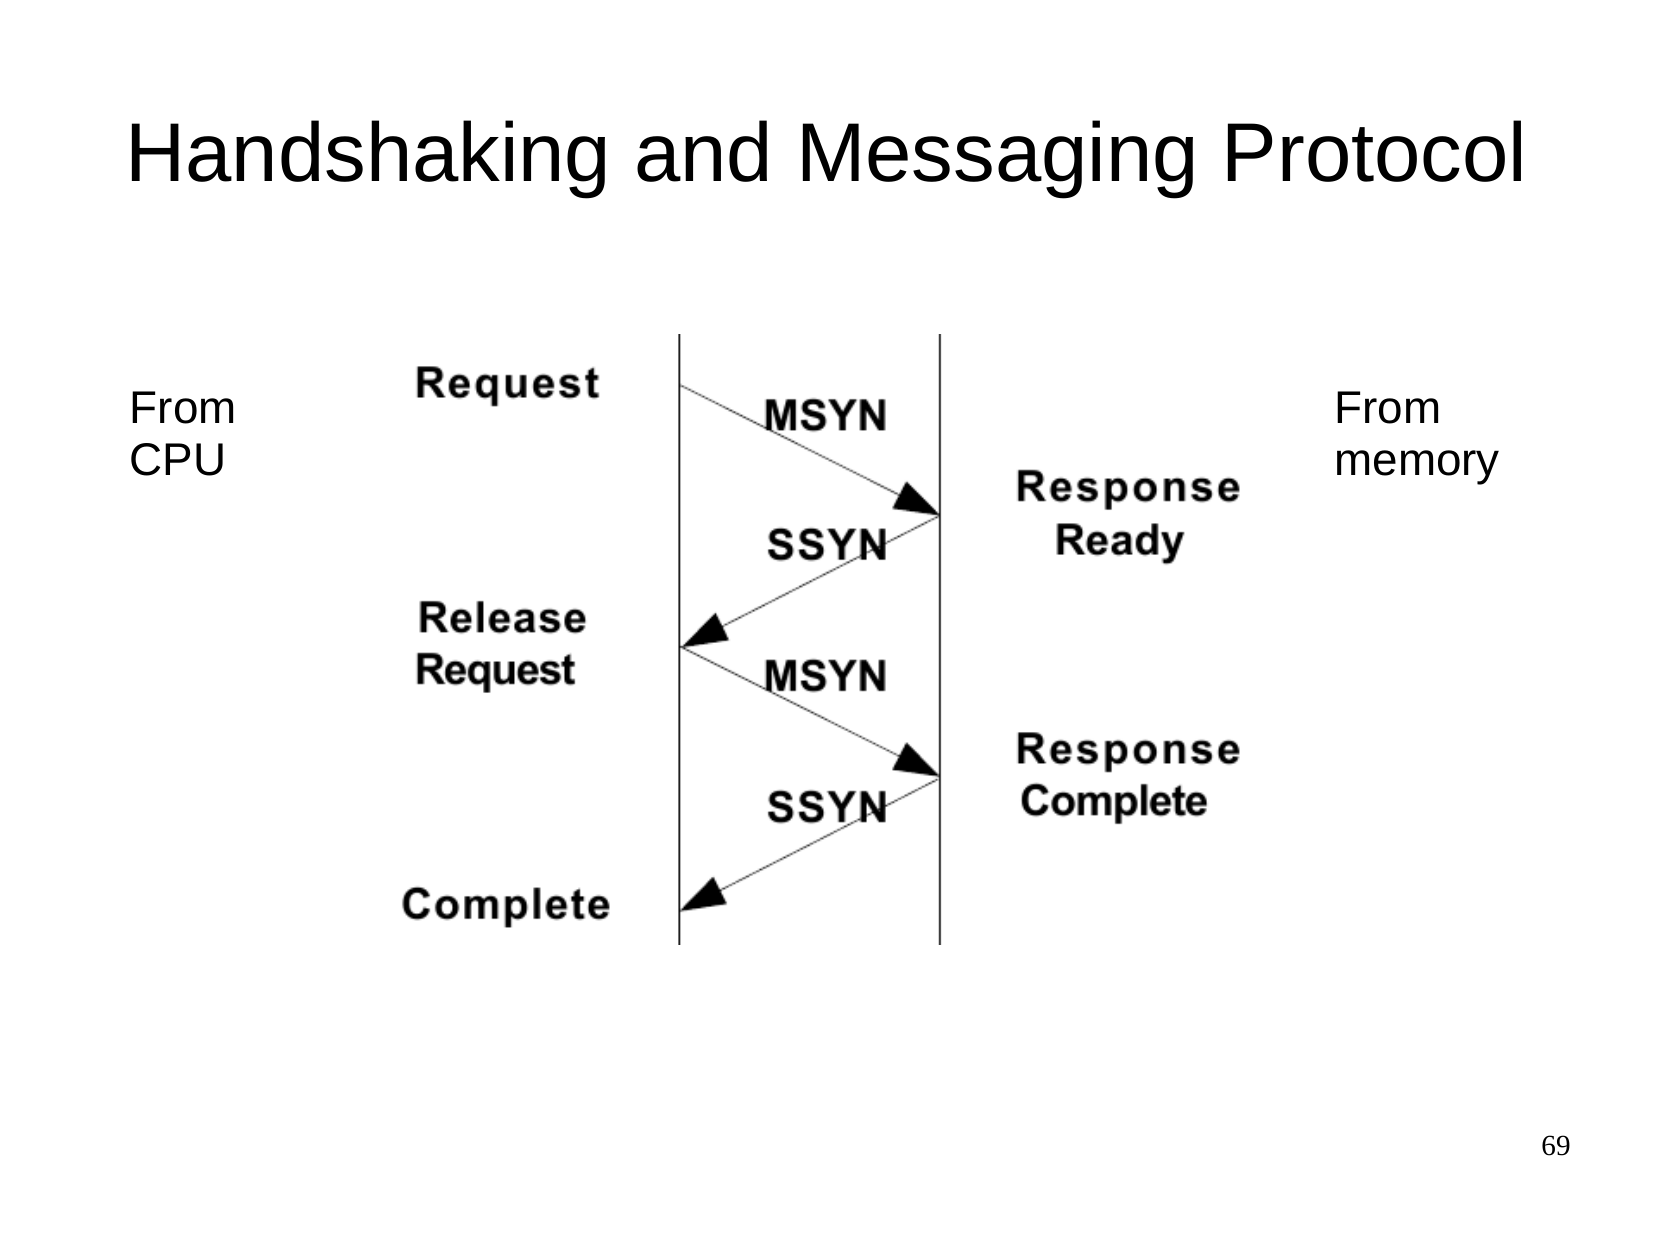

# Handshaking and Messaging Protocol
From
memory
From
CPU
69